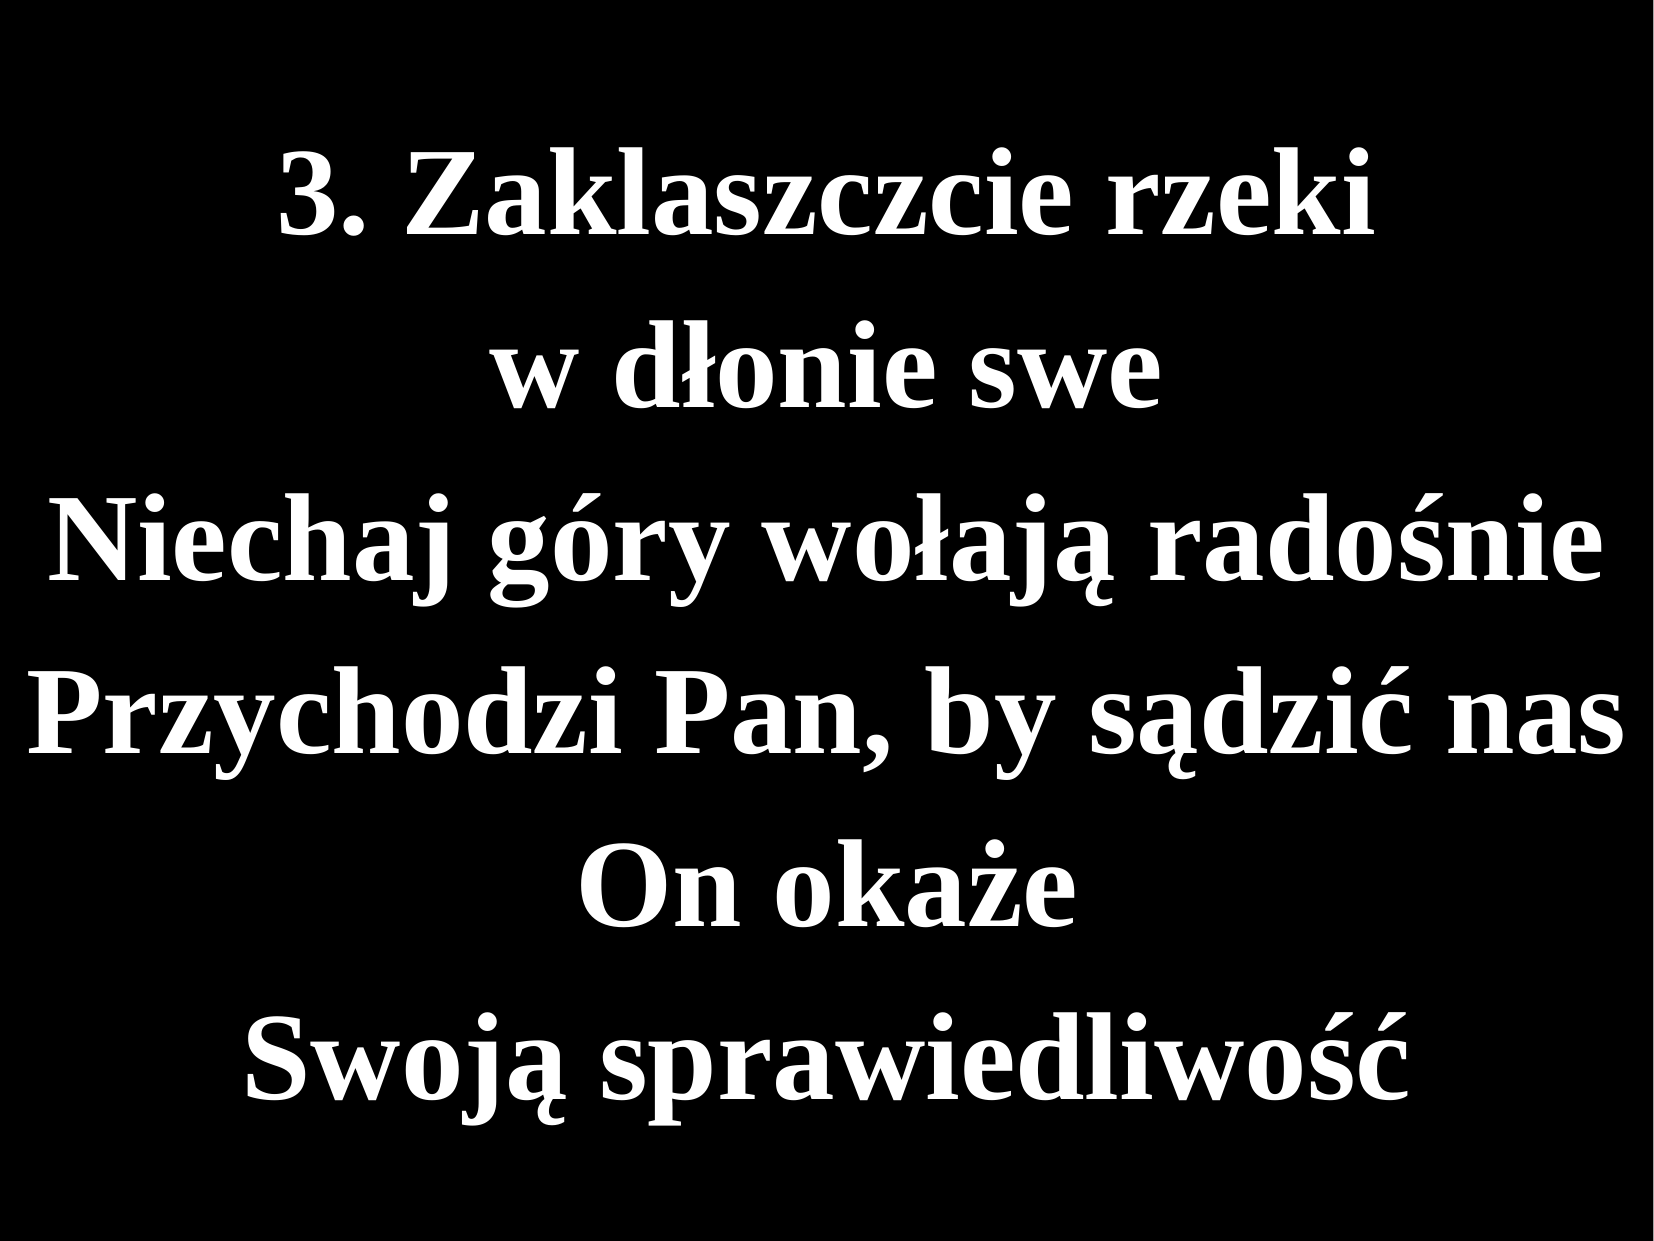

# 3. Zaklaszczcie rzeki ppp w dłonie swe ppp Niechaj góry wołają radośnie ppp Przychodzi Pan, by sądzić nas ppp On okaże ppp Swoją sprawiedliwość